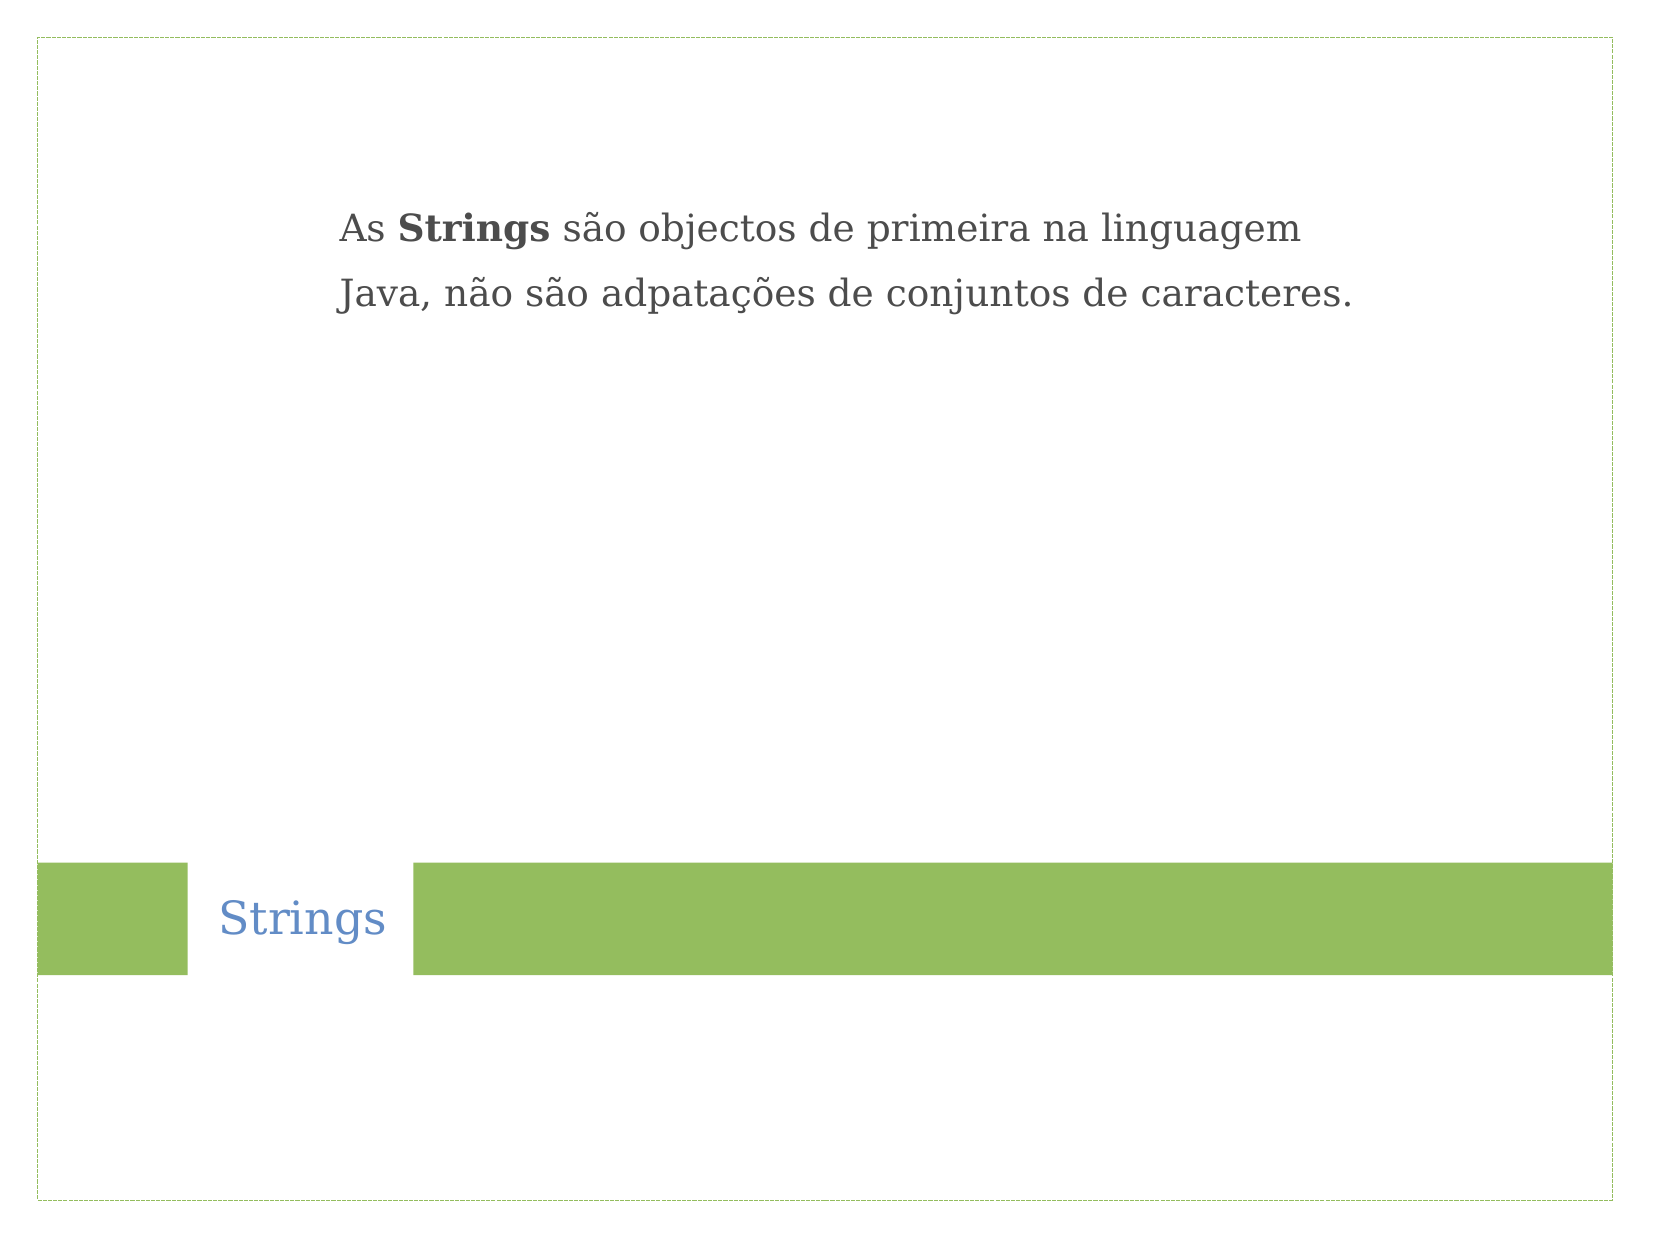

As Strings são objectos de primeira na linguagem Java, não são adpatações de conjuntos de caracteres.
Strings